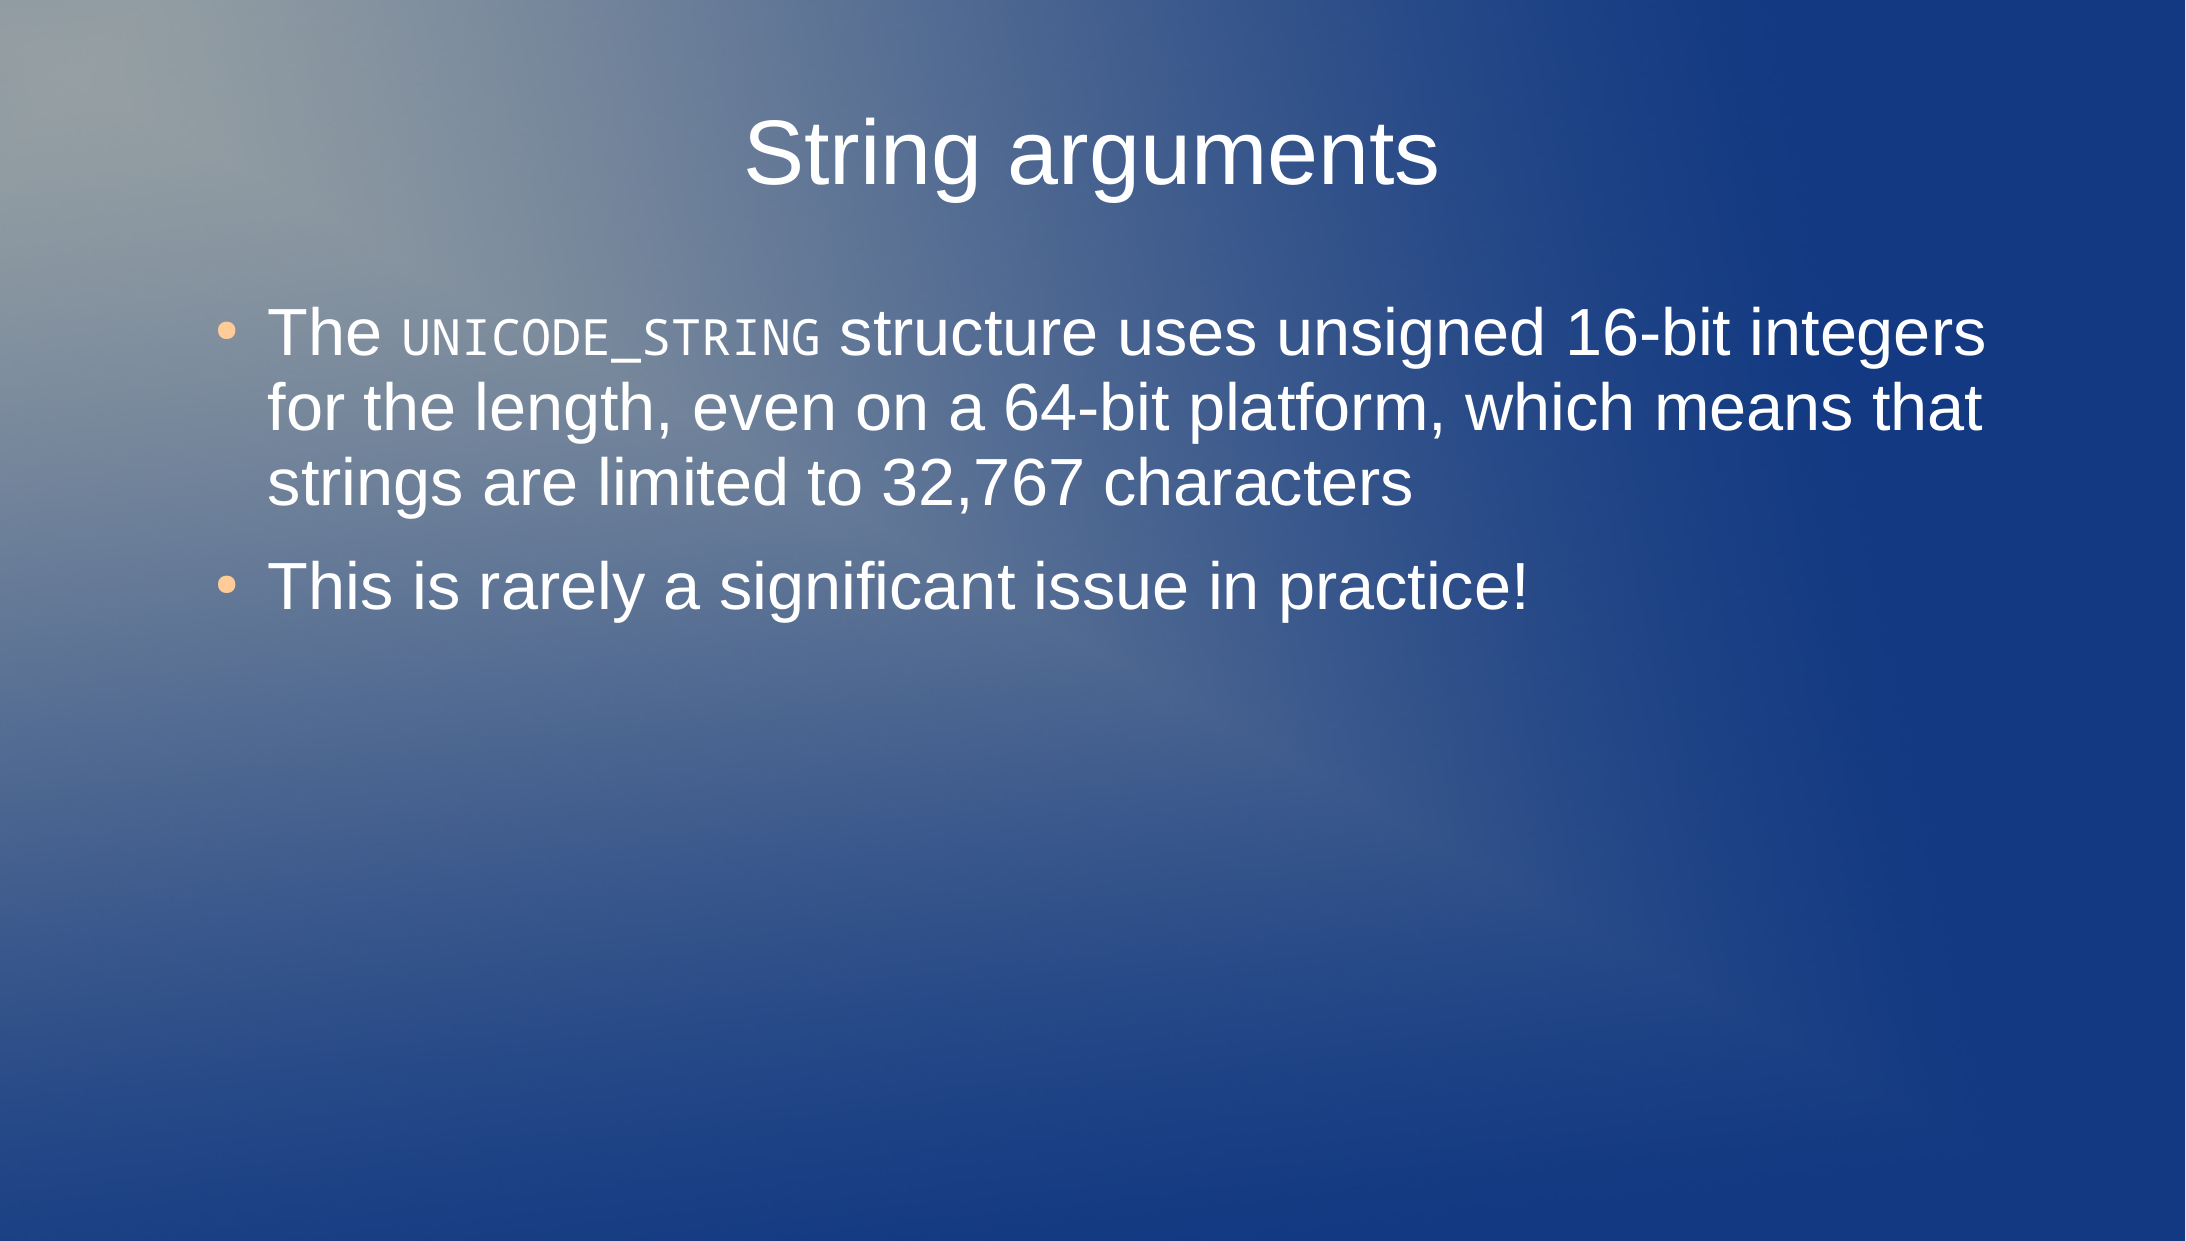

# String arguments
The UNICODE_STRING structure uses unsigned 16-bit integers for the length, even on a 64-bit platform, which means that strings are limited to 32,767 characters
This is rarely a significant issue in practice!